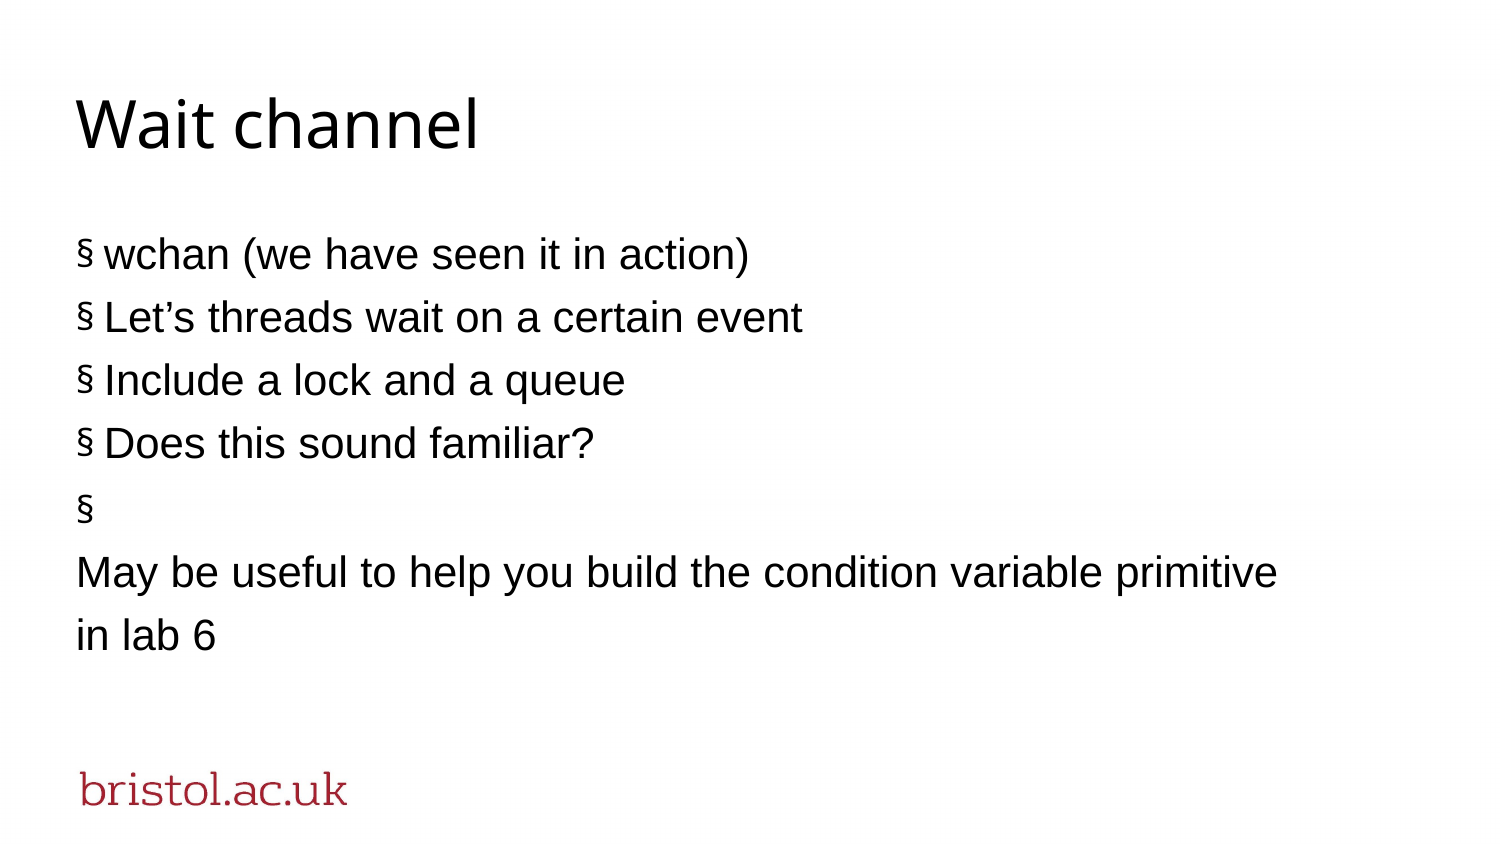

# Wait channel
wchan (we have seen it in action)
Let’s threads wait on a certain event
Include a lock and a queue
Does this sound familiar?
May be useful to help you build the condition variable primitive
in lab 6